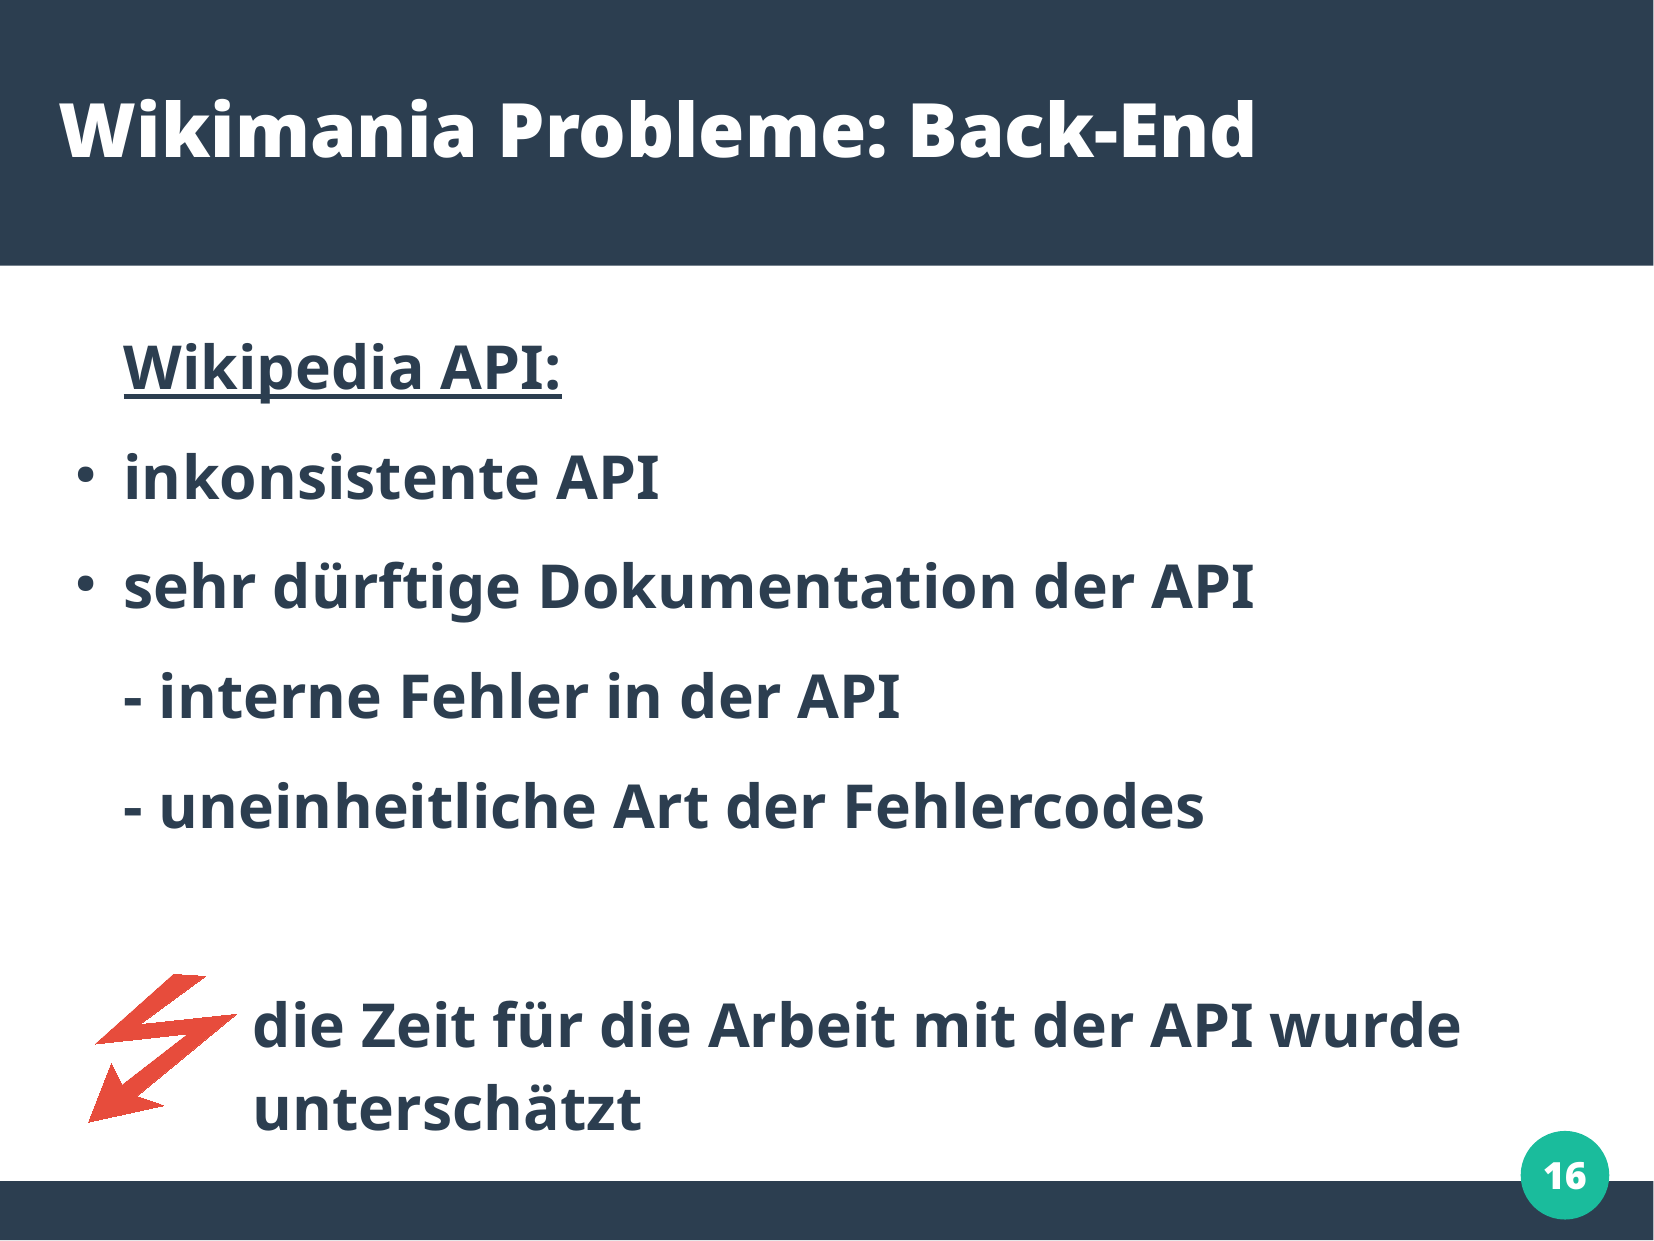

# Wikimania Probleme: Back-End
Wikipedia API:
inkonsistente API
sehr dürftige Dokumentation der API
- interne Fehler in der API
- uneinheitliche Art der Fehlercodes
die Zeit für die Arbeit mit der API wurde	 unterschätzt
16